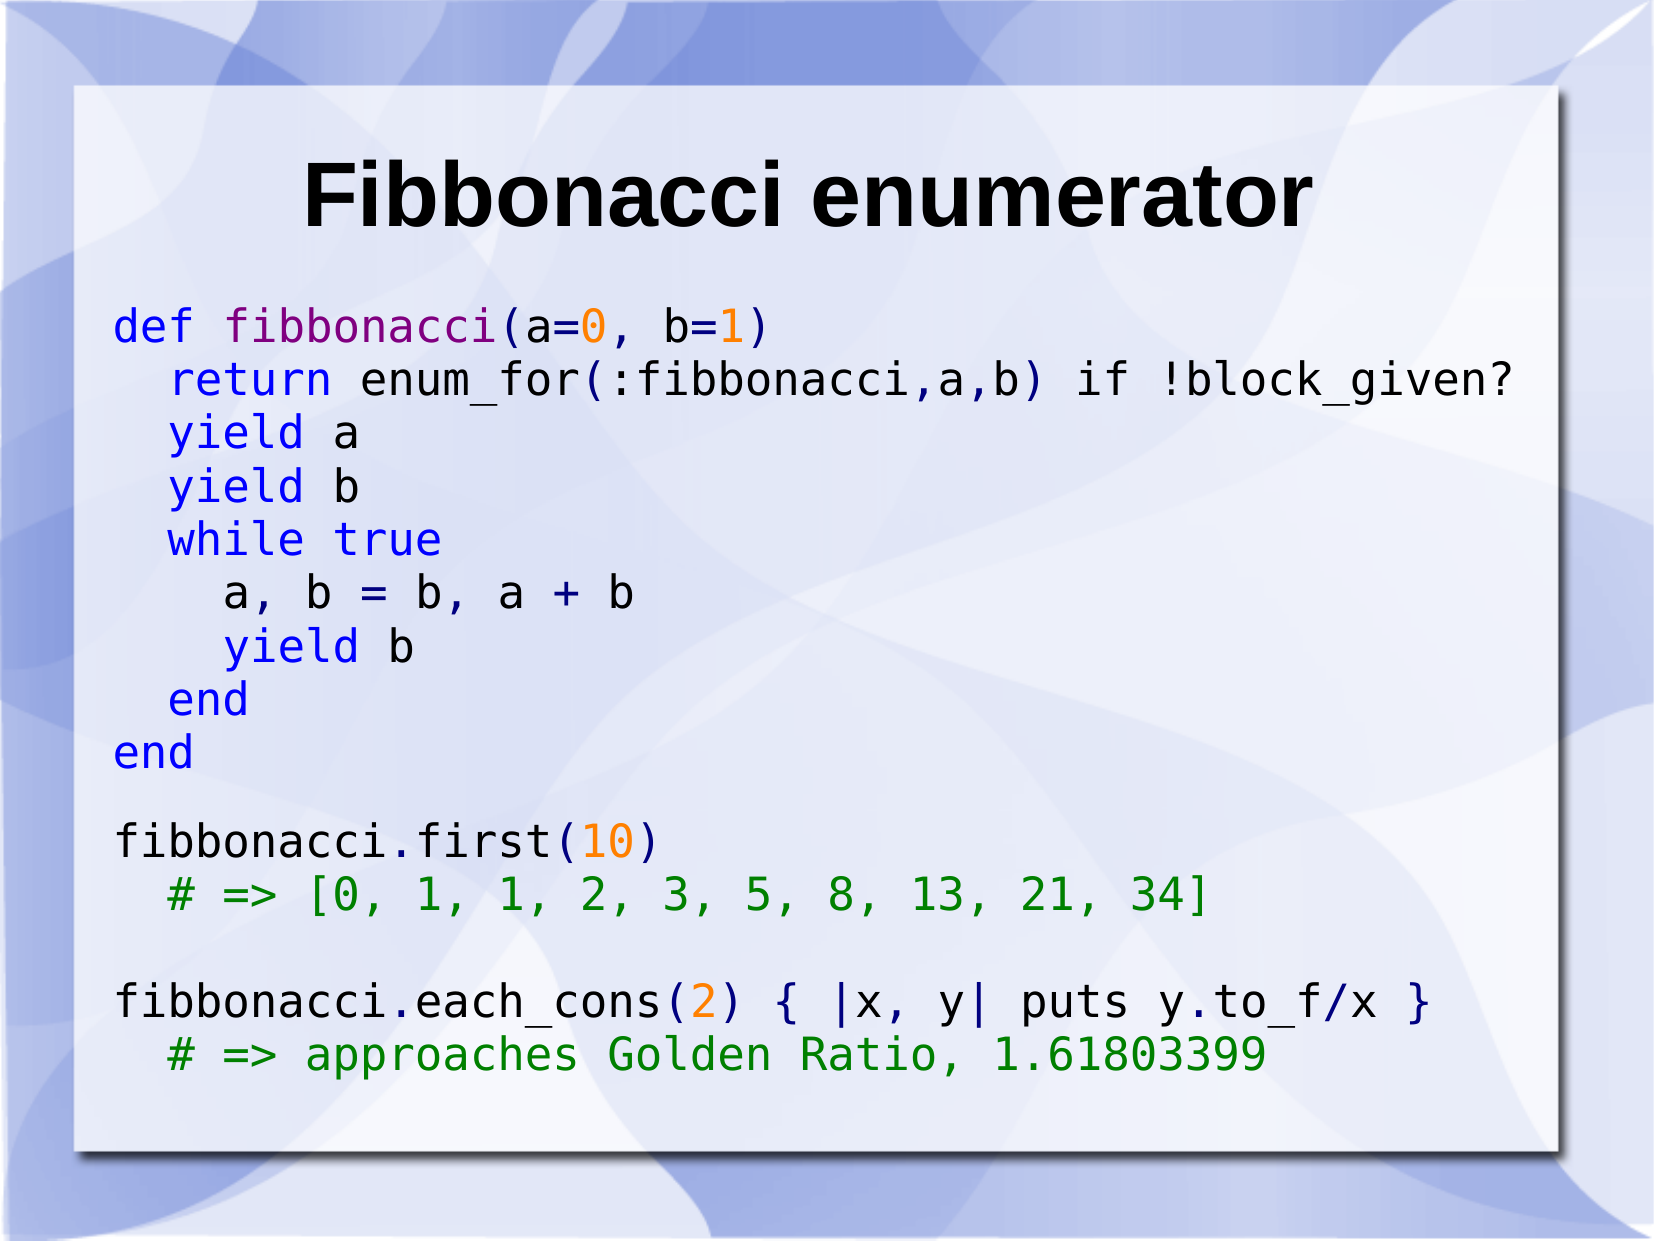

# Fibbonacci enumerator
def fibbonacci(a=0, b=1)
 return enum_for(:fibbonacci,a,b) if !block_given?
 yield a
 yield b
 while true
 a, b = b, a + b
 yield b
 end
end
fibbonacci.first(10)
 # => [0, 1, 1, 2, 3, 5, 8, 13, 21, 34]
fibbonacci.each_cons(2) { |x, y| puts y.to_f/x }
 # => approaches Golden Ratio, 1.61803399